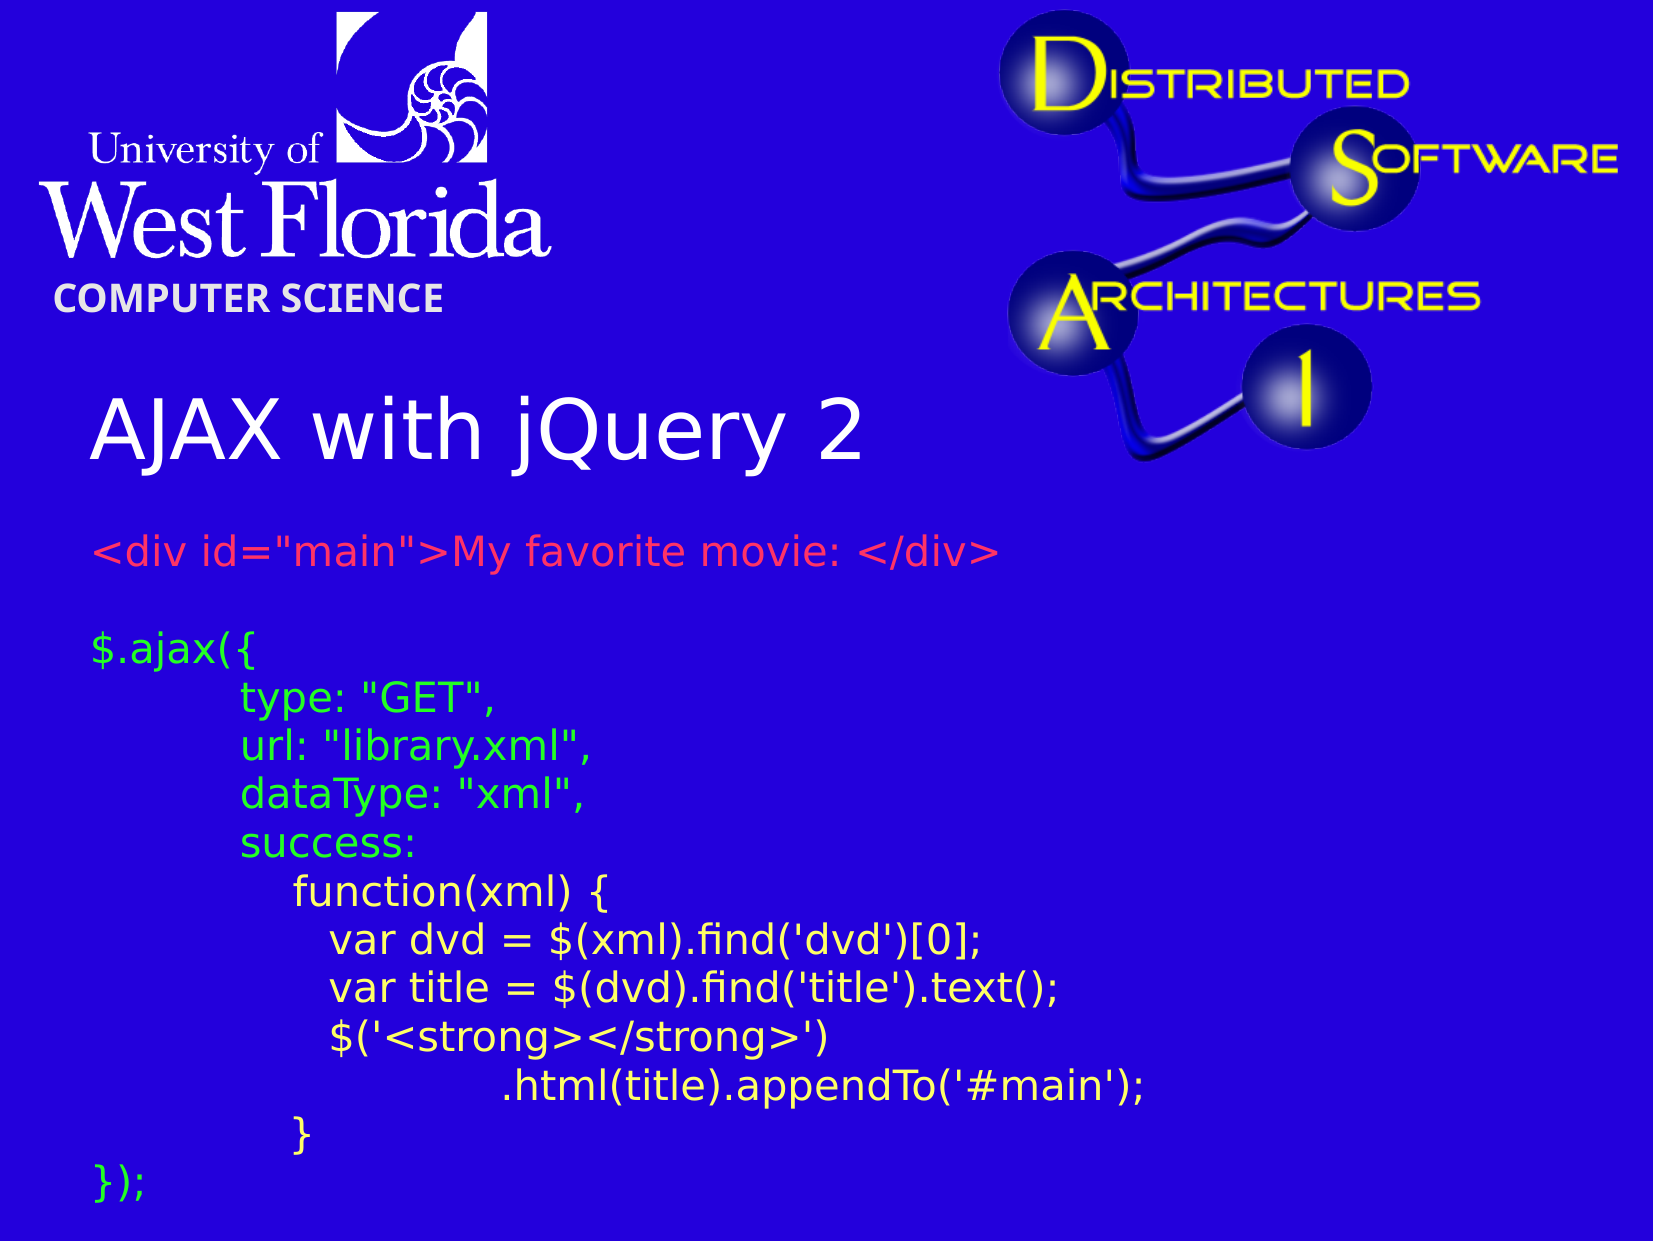

COMPUTER SCIENCE
AJAX with jQuery 2
<div id="main">My favorite movie: </div>
$.ajax({
	type: "GET",
 	url: "library.xml",
 	dataType: "xml",
 	success:
 	 function(xml) {
 var dvd = $(xml).find('dvd')[0];
 var title = $(dvd).find('title').text();
 $('<strong></strong>')
 .html(title).appendTo('#main');
 }
});